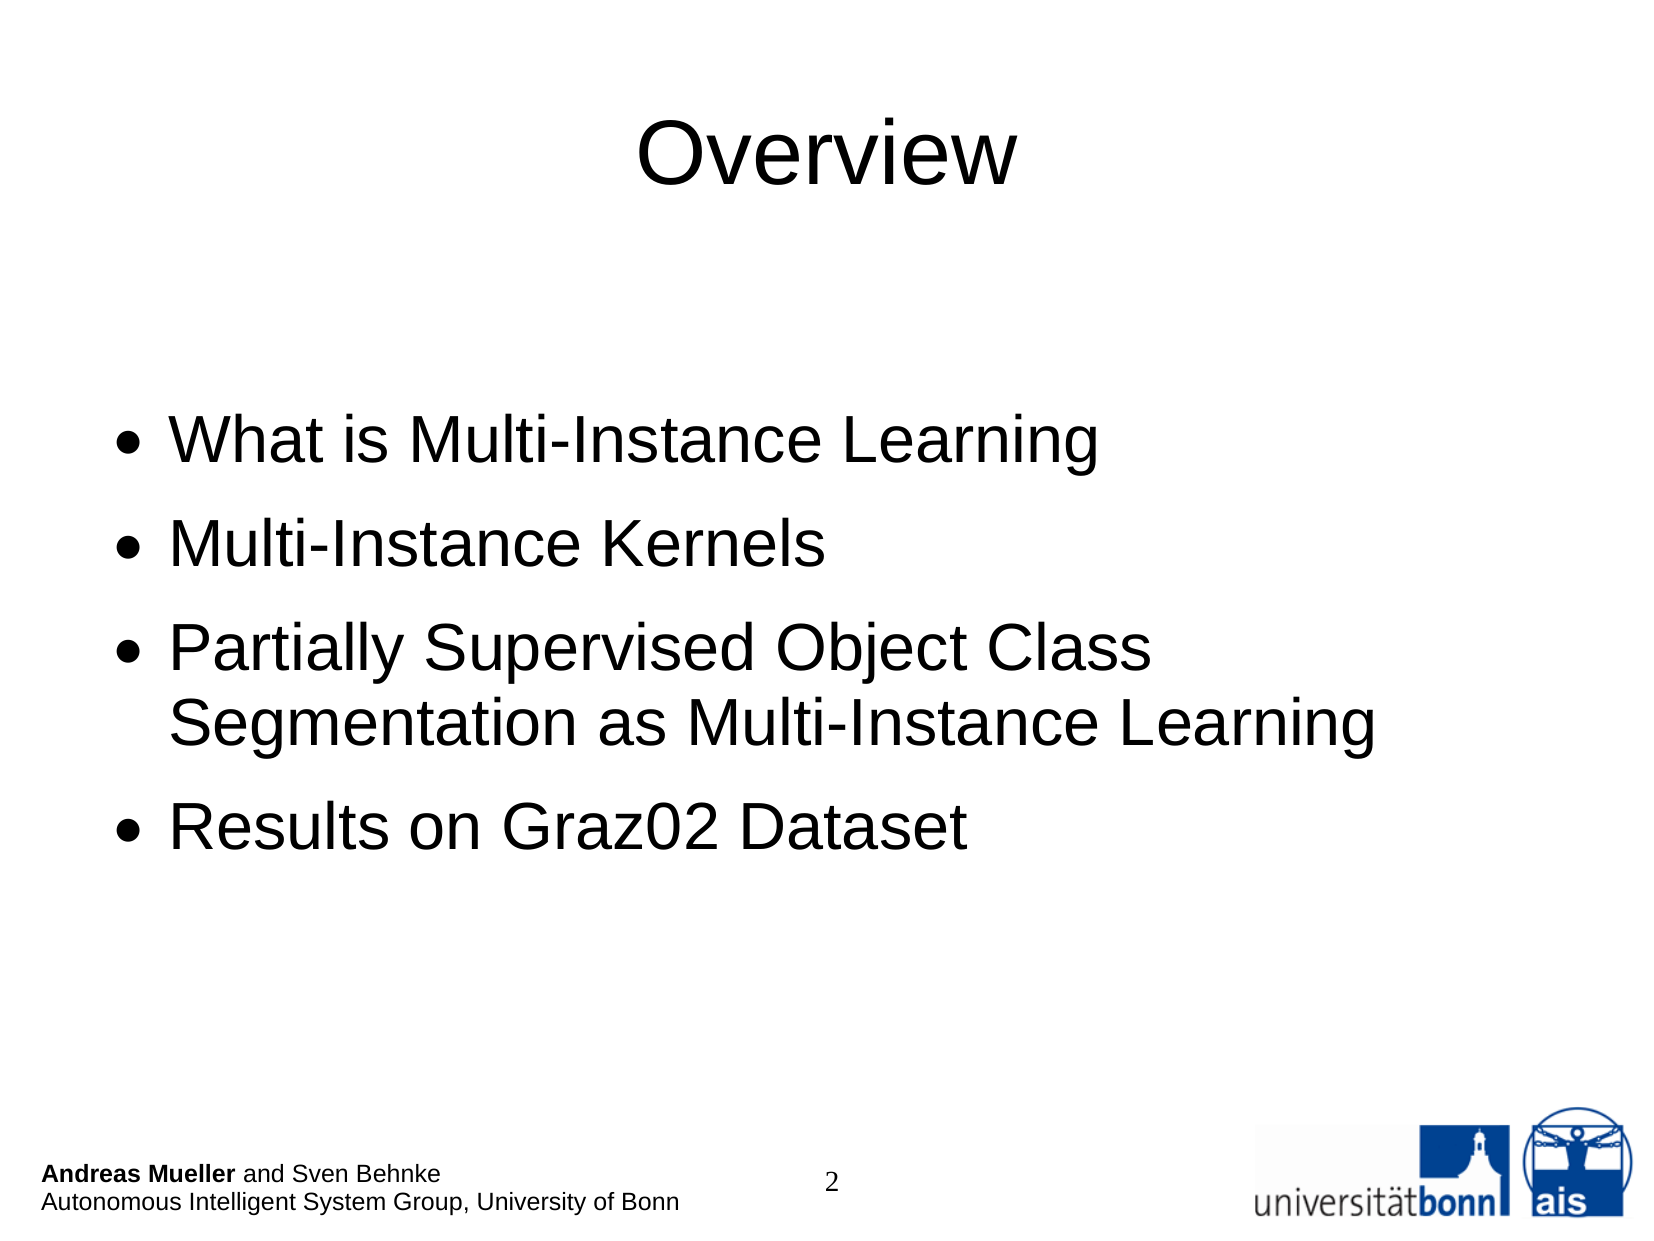

Overview
What is Multi-Instance Learning
Multi-Instance Kernels
Partially Supervised Object Class Segmentation as Multi-Instance Learning
Results on Graz02 Dataset
Andreas Mueller, Sven Behnke University of Bonn
2